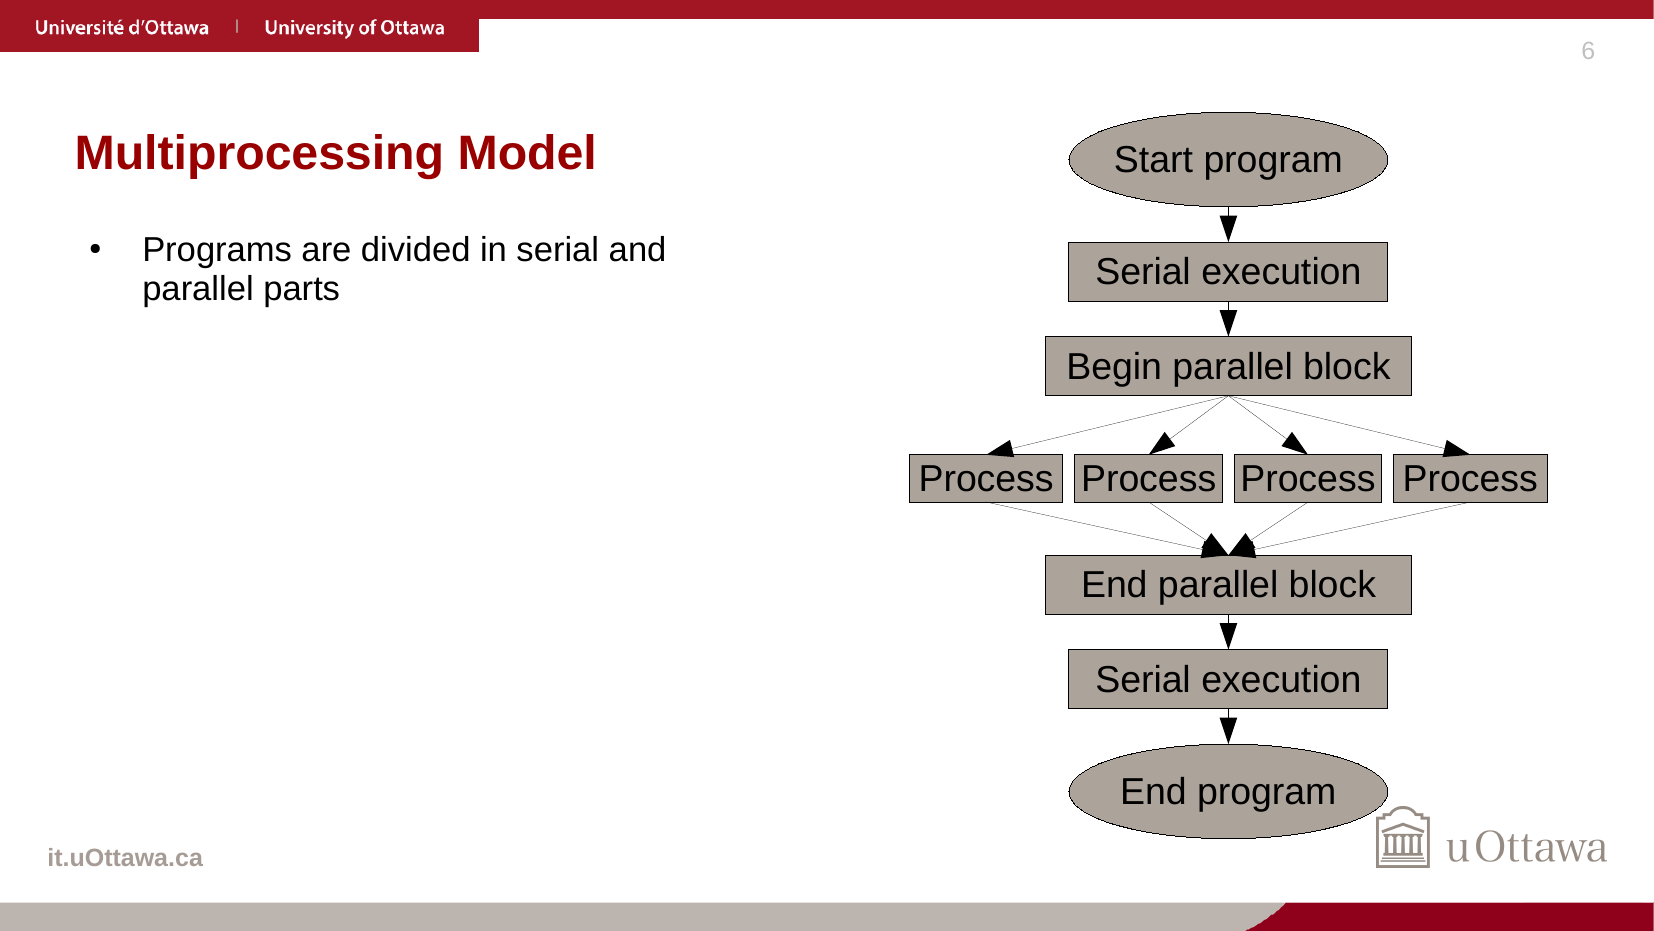

# Multiprocessing Model
Start program
Serial execution
Begin parallel block
Process
Process
Process
Process
End parallel block
Serial execution
End program
Programs are divided in serial and parallel parts